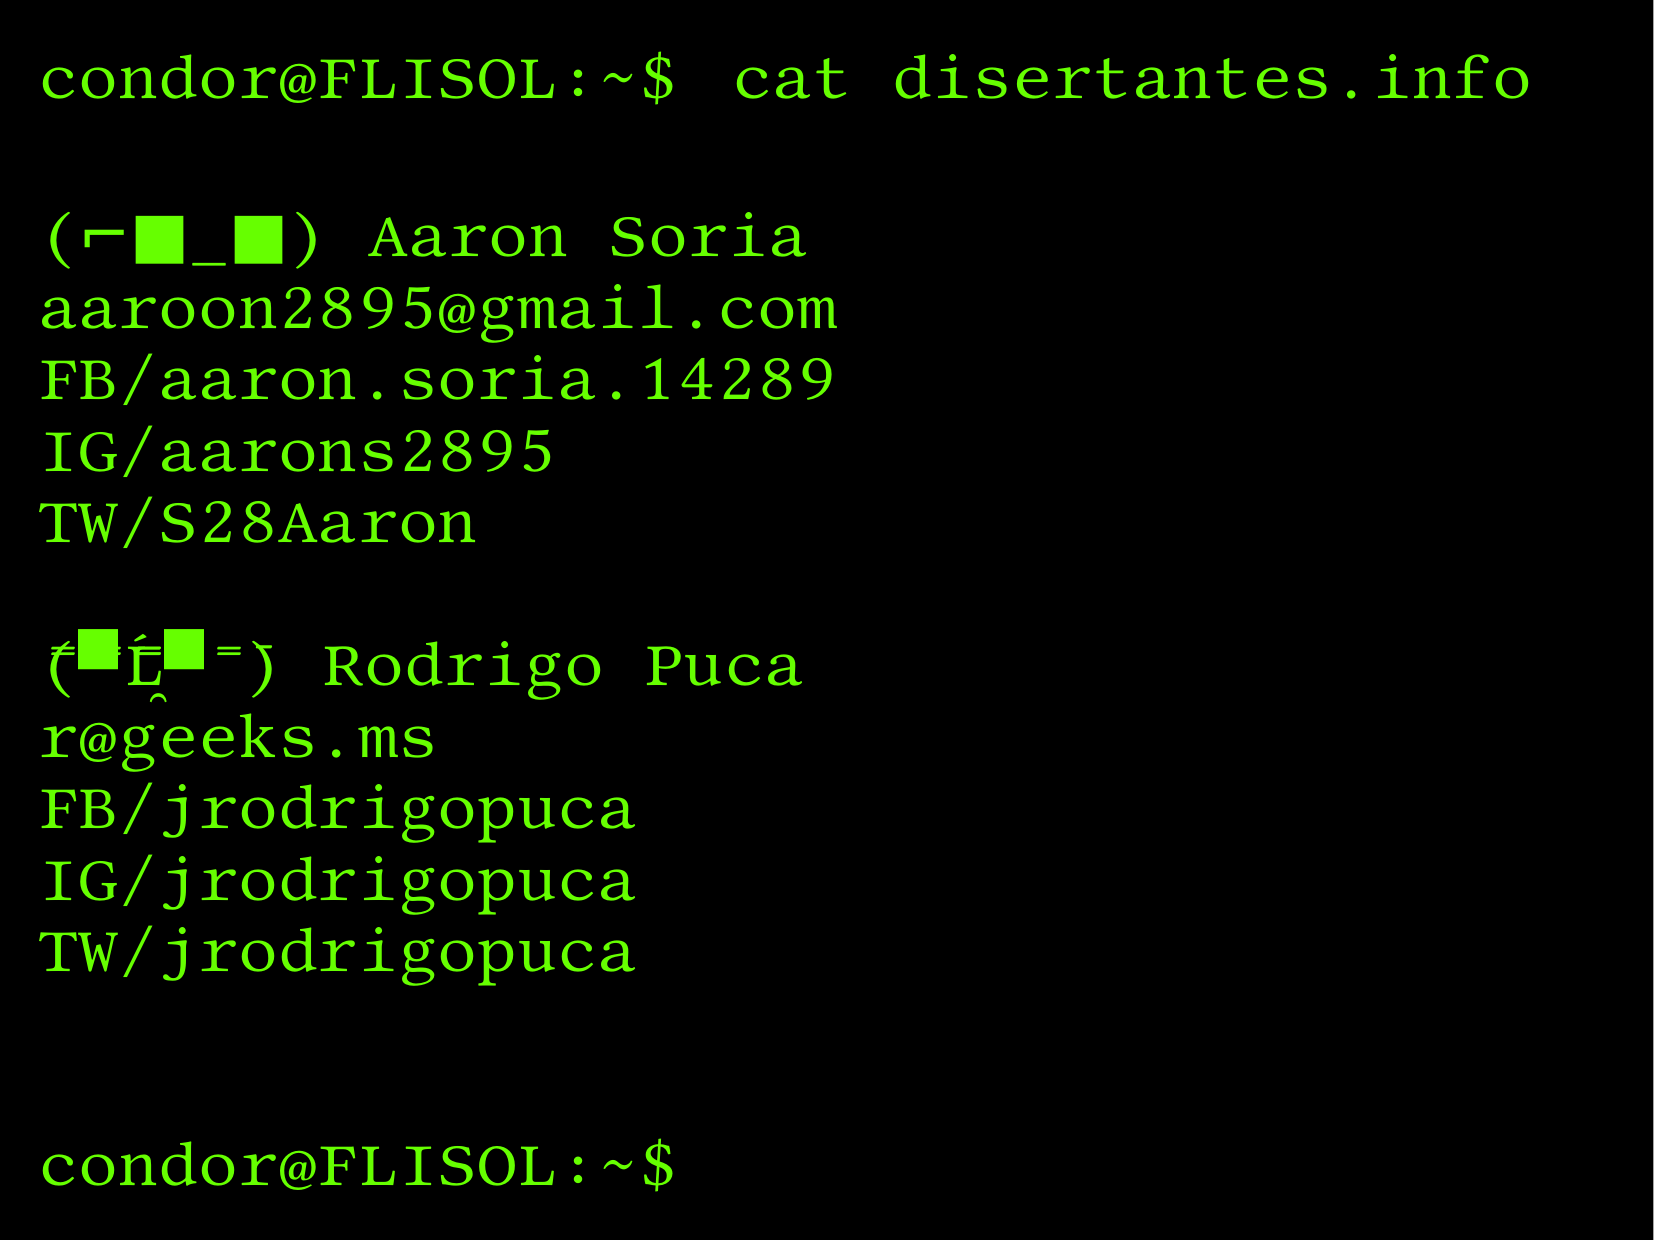

condor@FLISOL:~$
cat disertantes.info
(⌐■_■) Aaron Soria
aaroon2895@gmail.com
FB/aaron.soria.14289
IG/aarons2895
TW/S28Aaron
(̿▀̿ ̿Ĺ̯̿̿▀̿ ̿)̄ Rodrigo Puca
r@geeks.ms
FB/jrodrigopuca
IG/jrodrigopuca
TW/jrodrigopuca
condor@FLISOL:~$